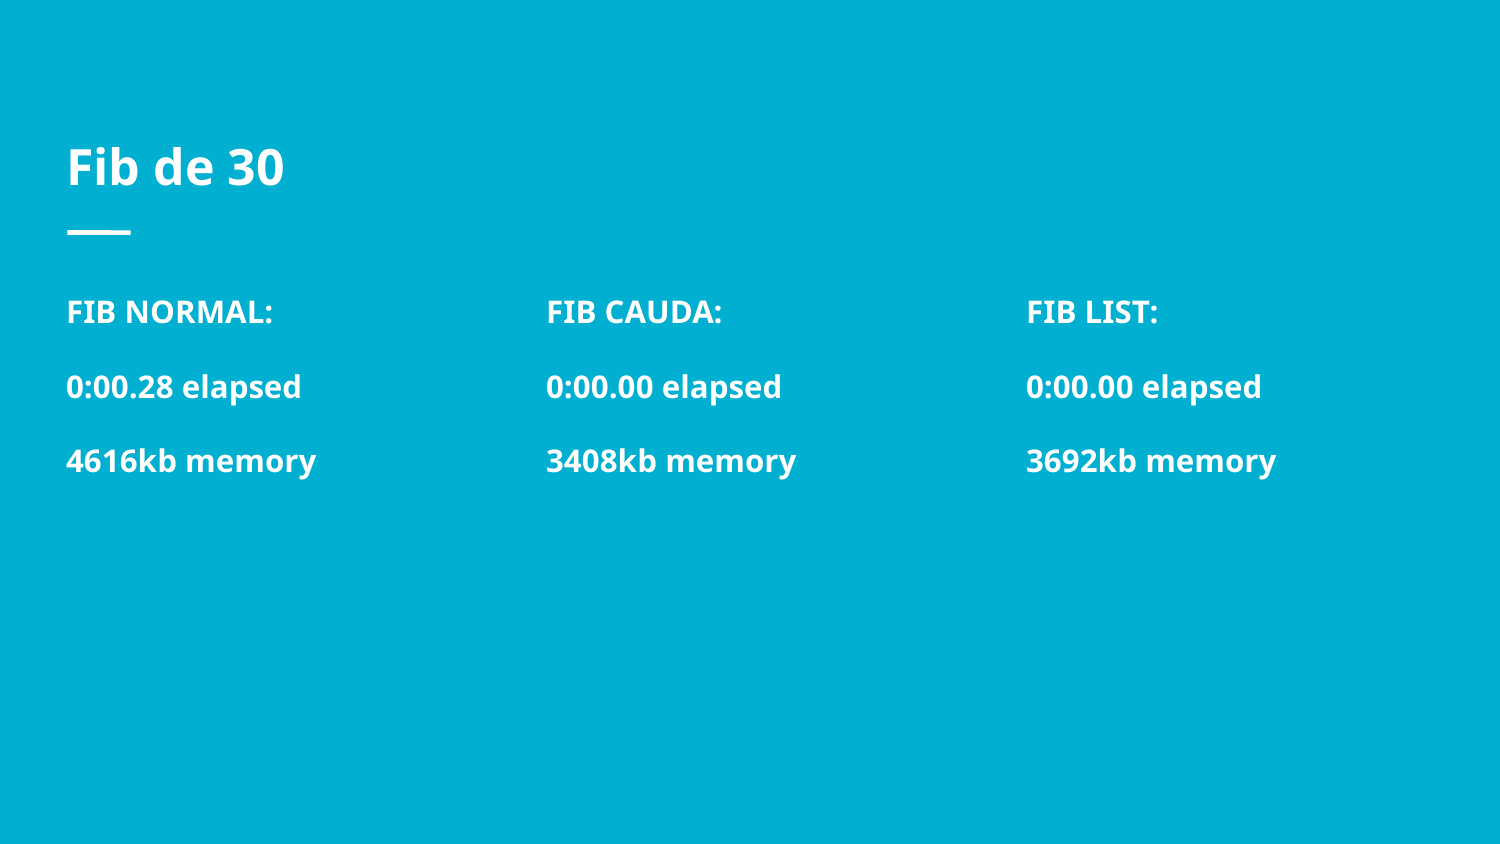

# Fib de 30
FIB NORMAL:
0:00.28 elapsed
4616kb memory
FIB CAUDA:
0:00.00 elapsed
3408kb memory
FIB LIST:
0:00.00 elapsed
3692kb memory